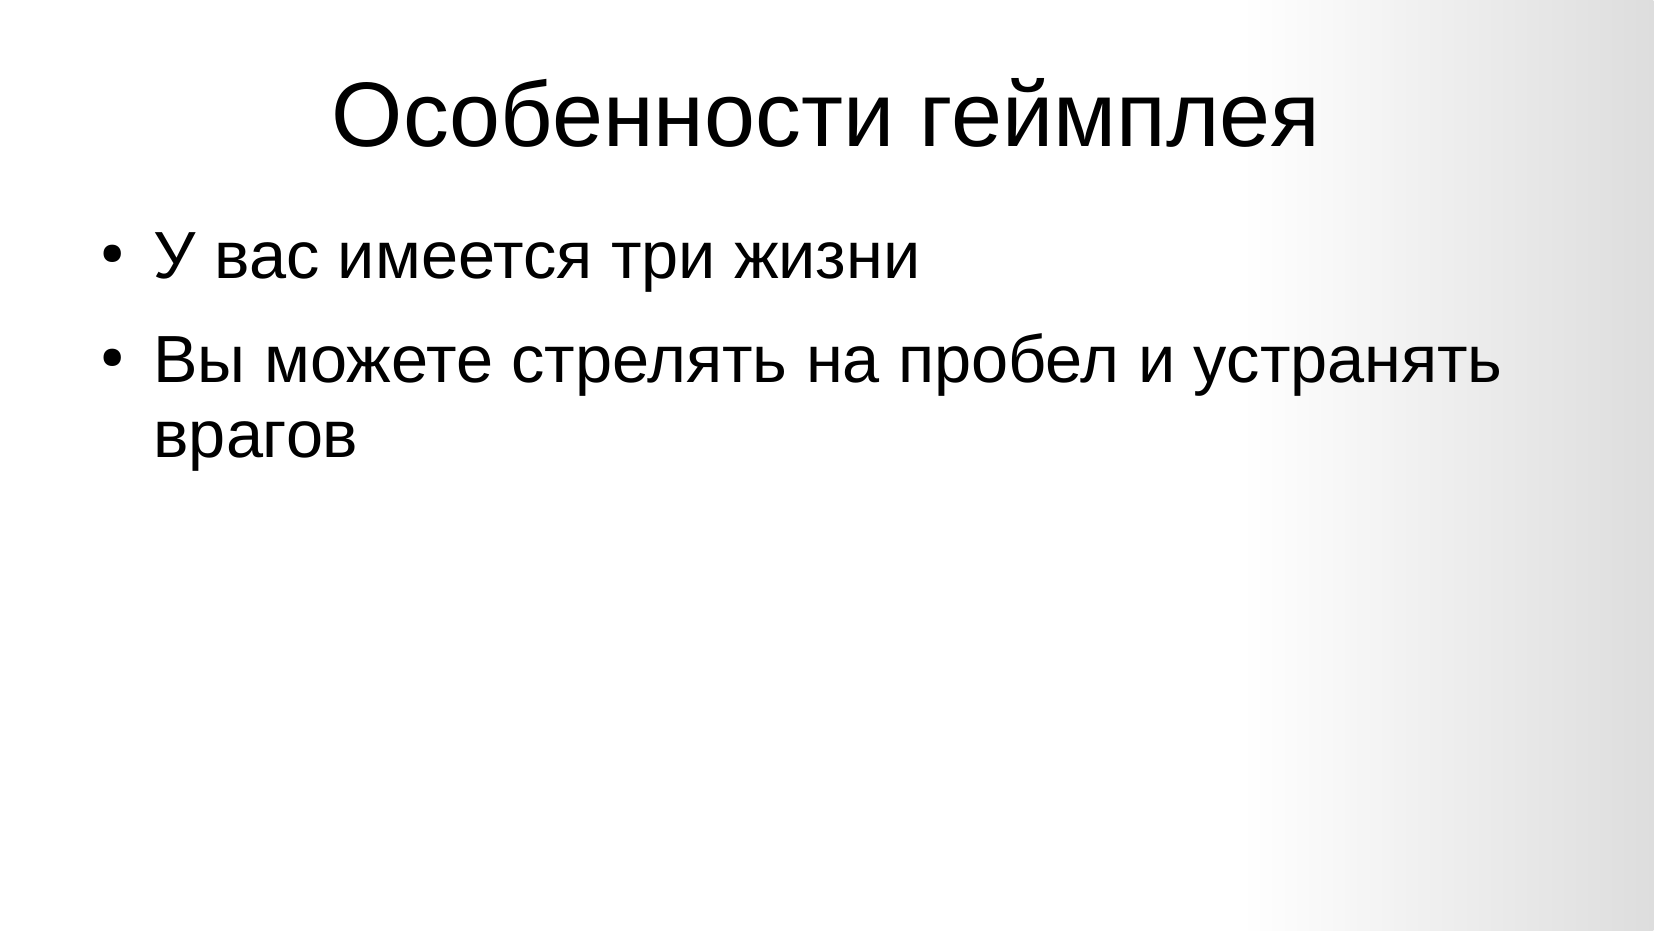

# Особенности геймплея
У вас имеется три жизни
Вы можете стрелять на пробел и устранять врагов